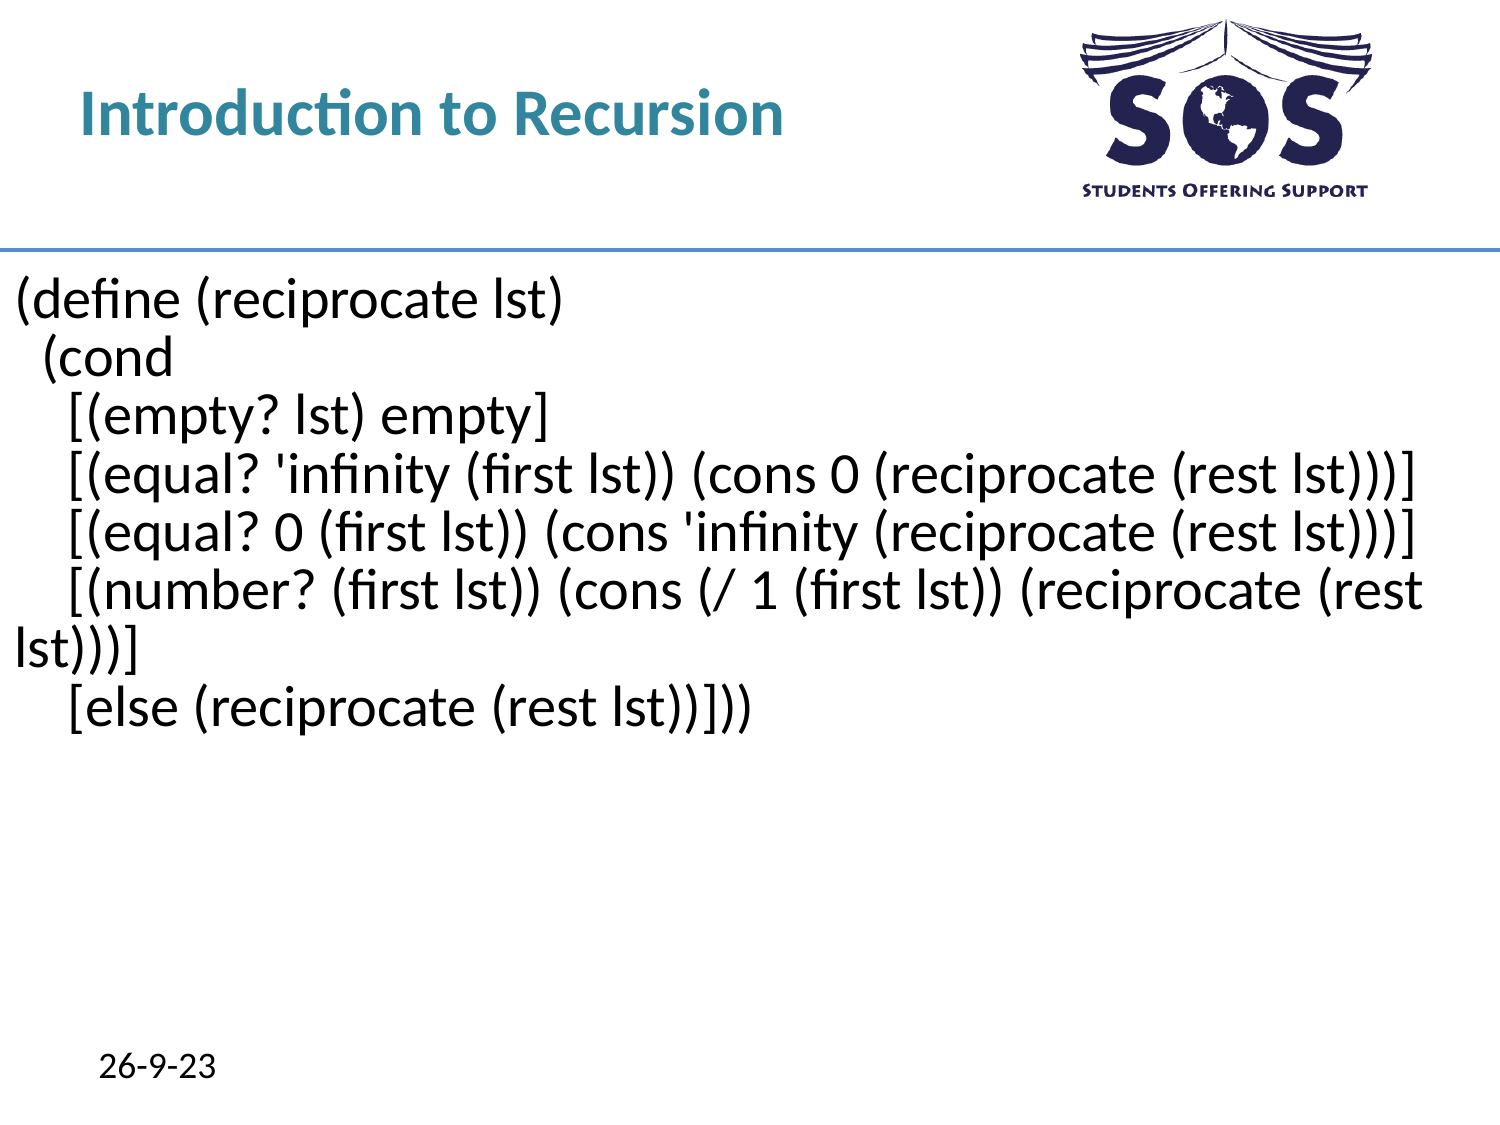

# Introduction to Recursion
(define (reciprocate lst)
 (cond
 [(empty? lst) empty]
 [(equal? 'infinity (first lst)) (cons 0 (reciprocate (rest lst)))]
 [(equal? 0 (first lst)) (cons 'infinity (reciprocate (rest lst)))]
 [(number? (first lst)) (cons (/ 1 (first lst)) (reciprocate (rest lst)))]
 [else (reciprocate (rest lst))]))